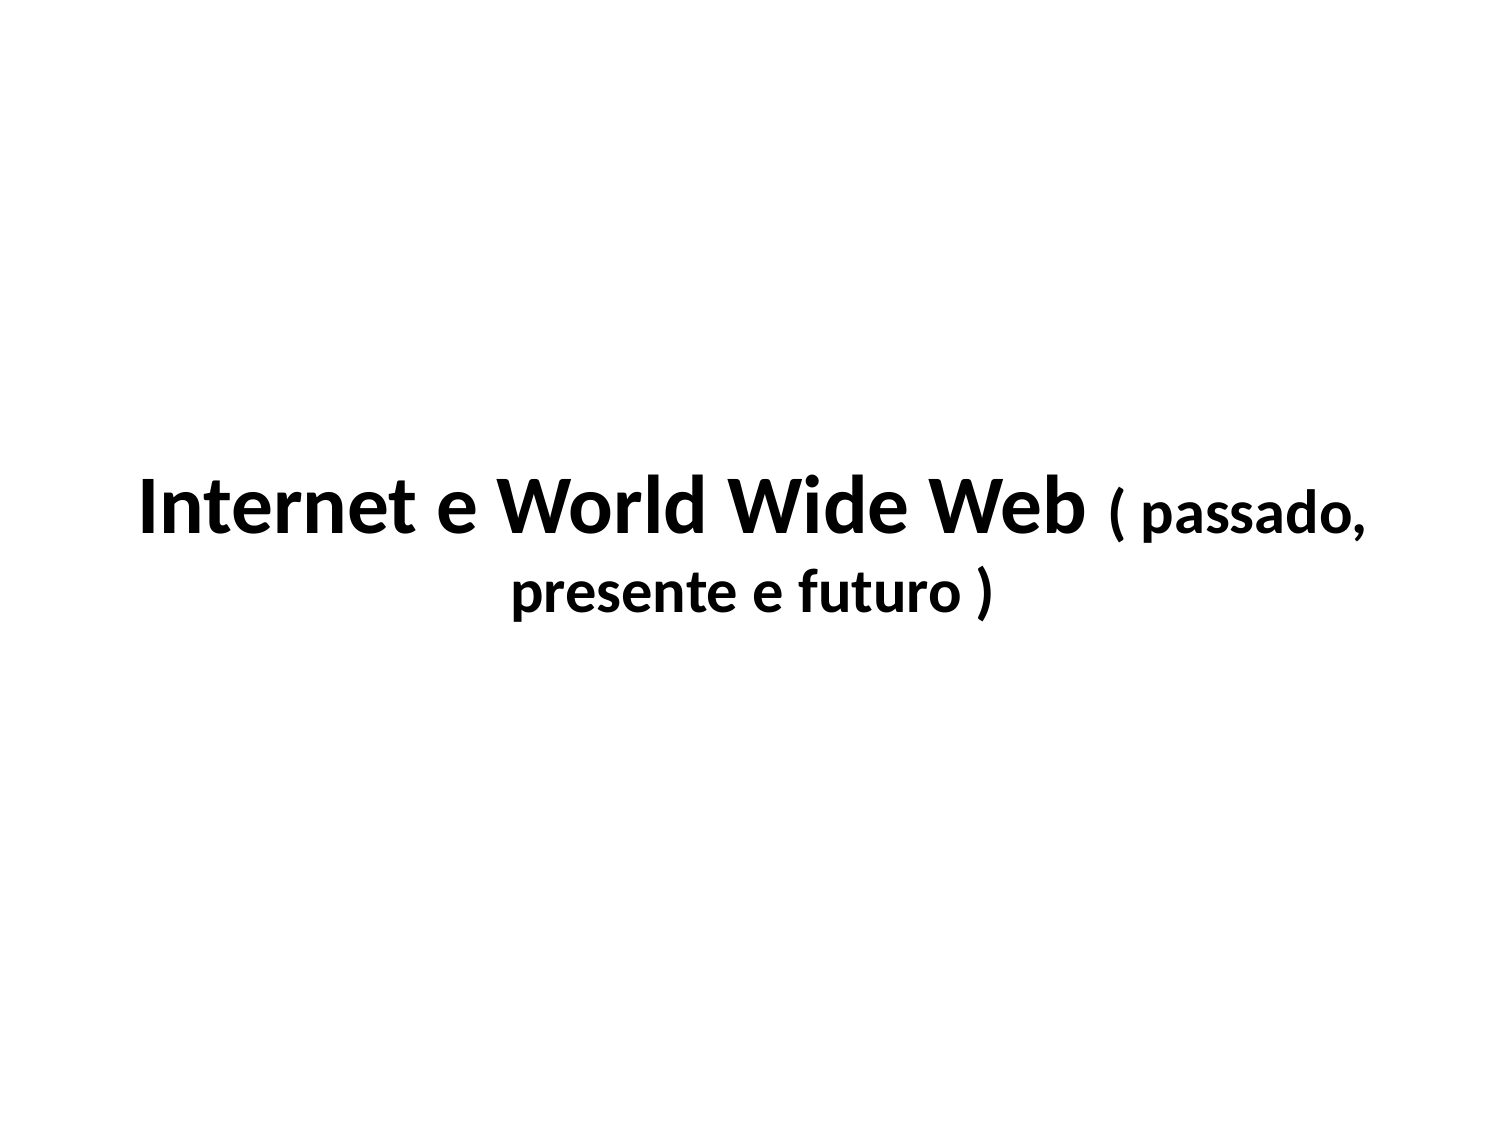

Internet e World Wide Web ( passado, presente e futuro )